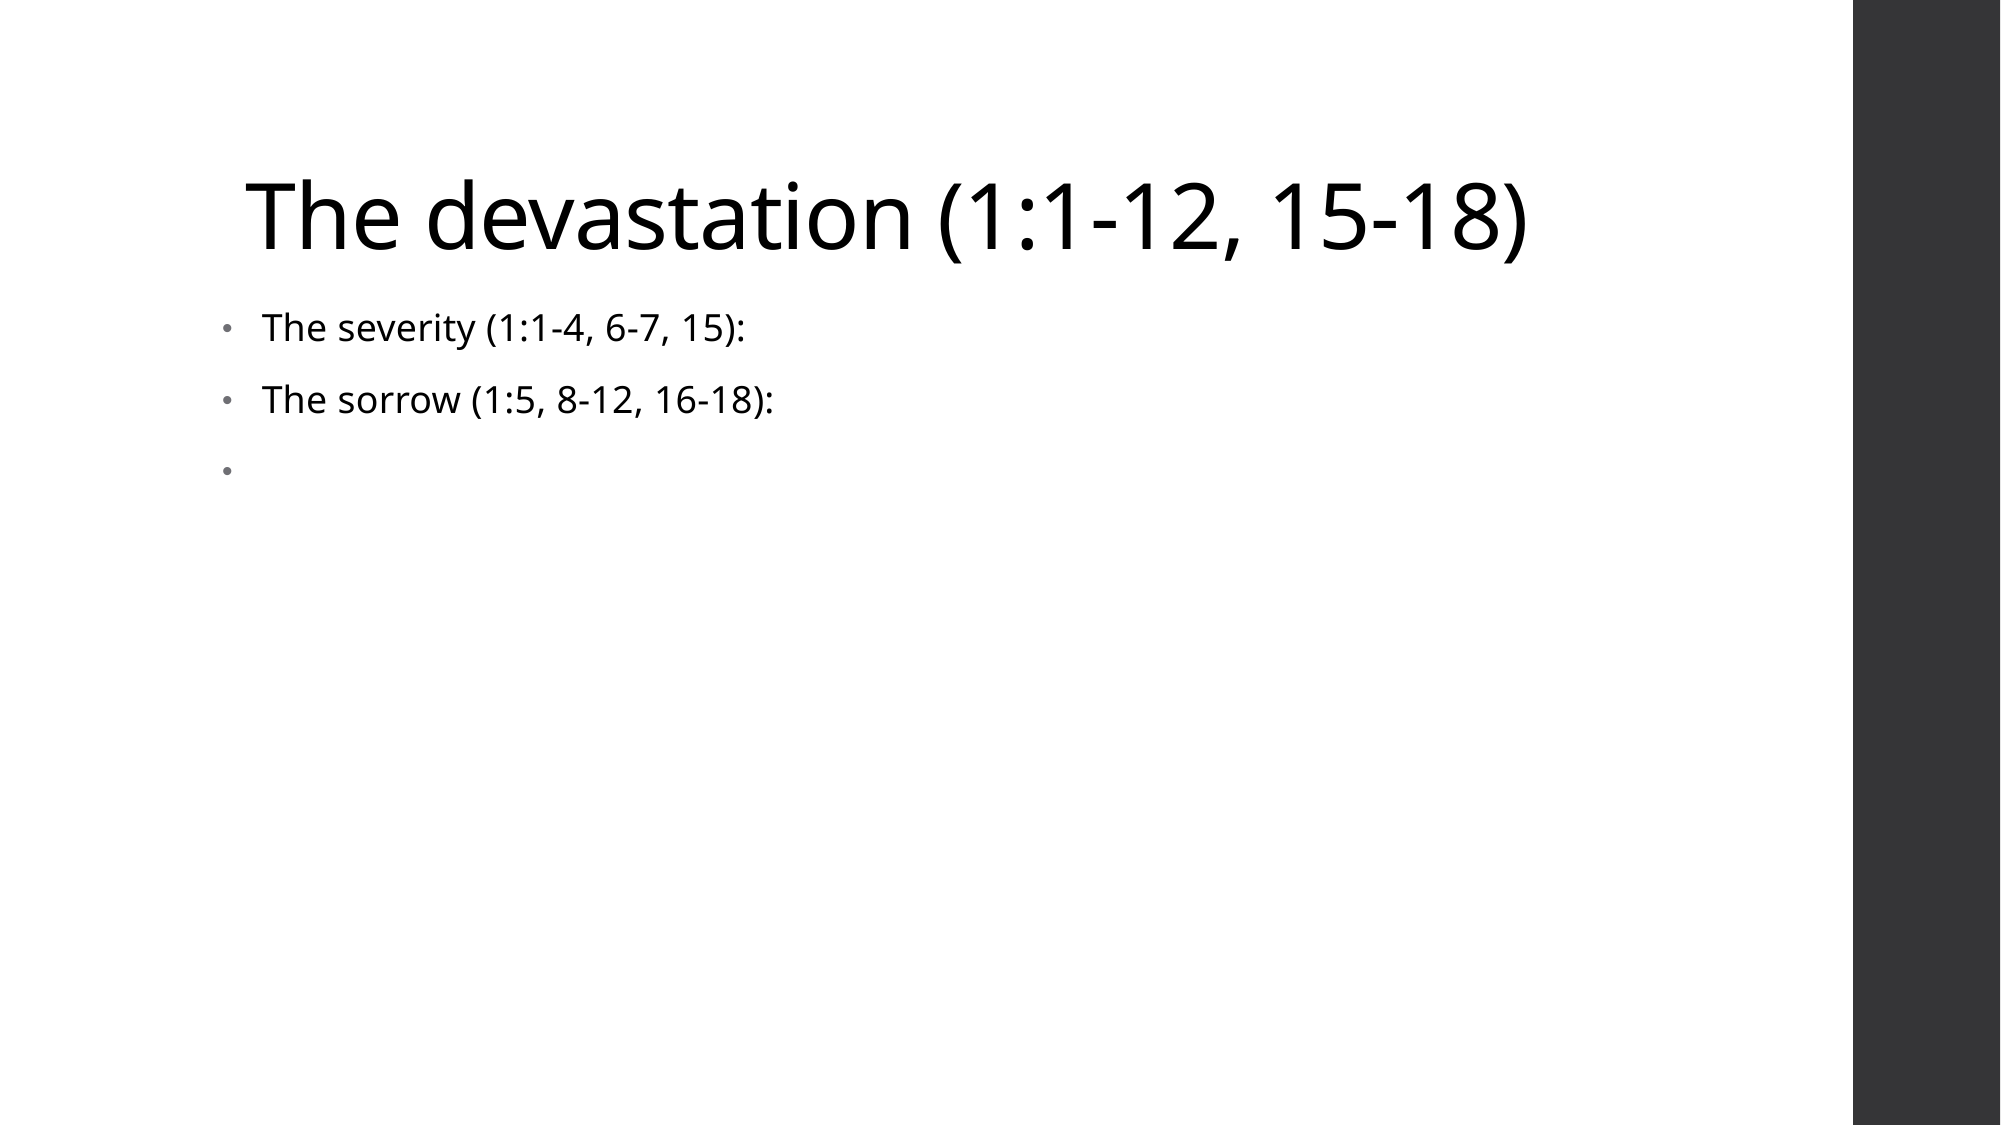

# The devastation (1:1-12, 15-18)
 The severity (1:1-4, 6-7, 15):
 The sorrow (1:5, 8-12, 16-18):